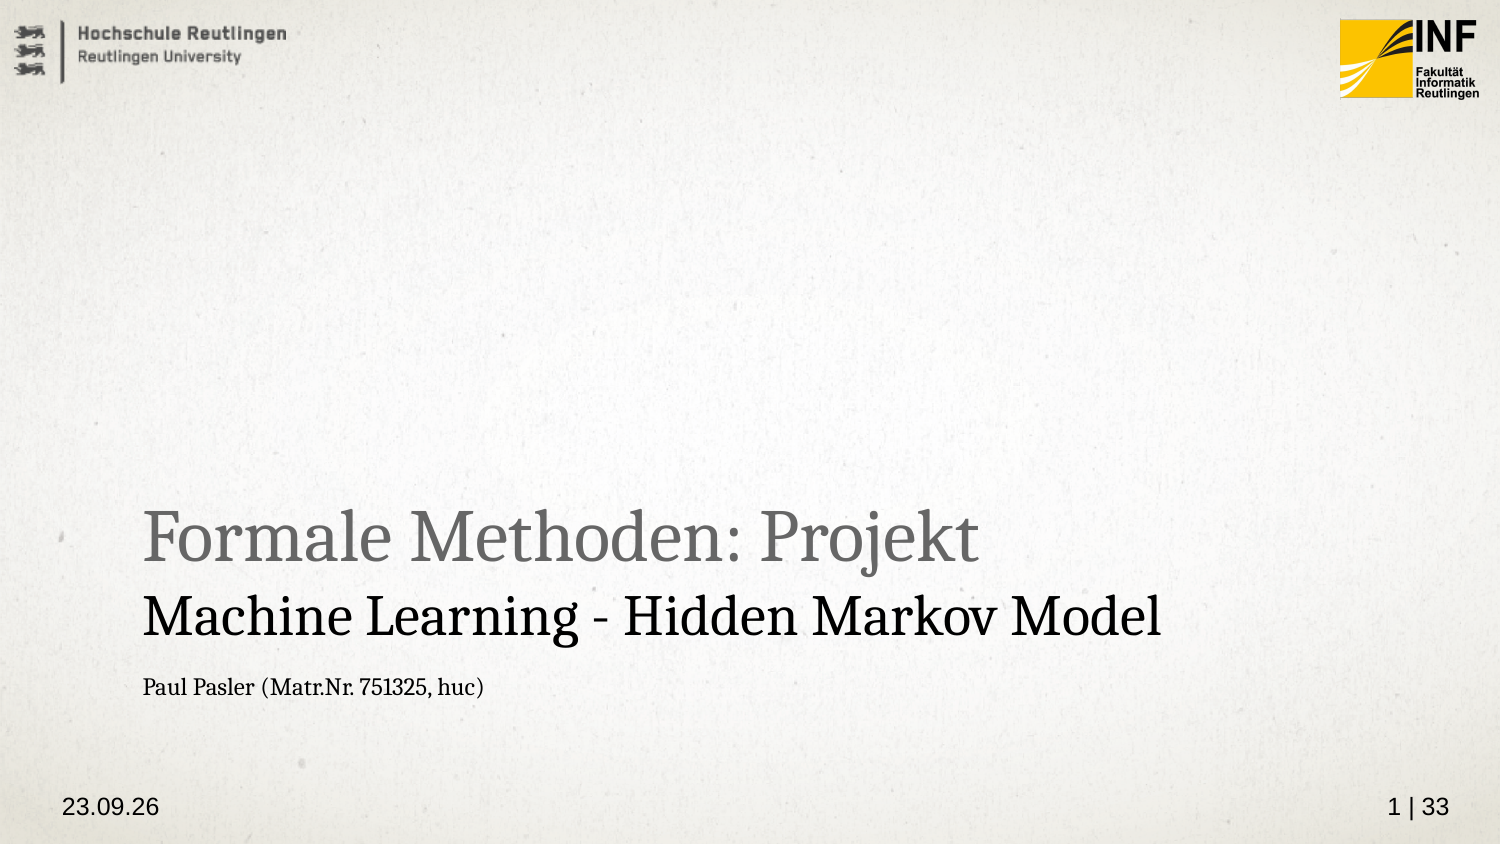

# Formale Methoden: Projekt Machine Learning - Hidden Markov Model
Paul Pasler (Matr.Nr. 751325, huc)